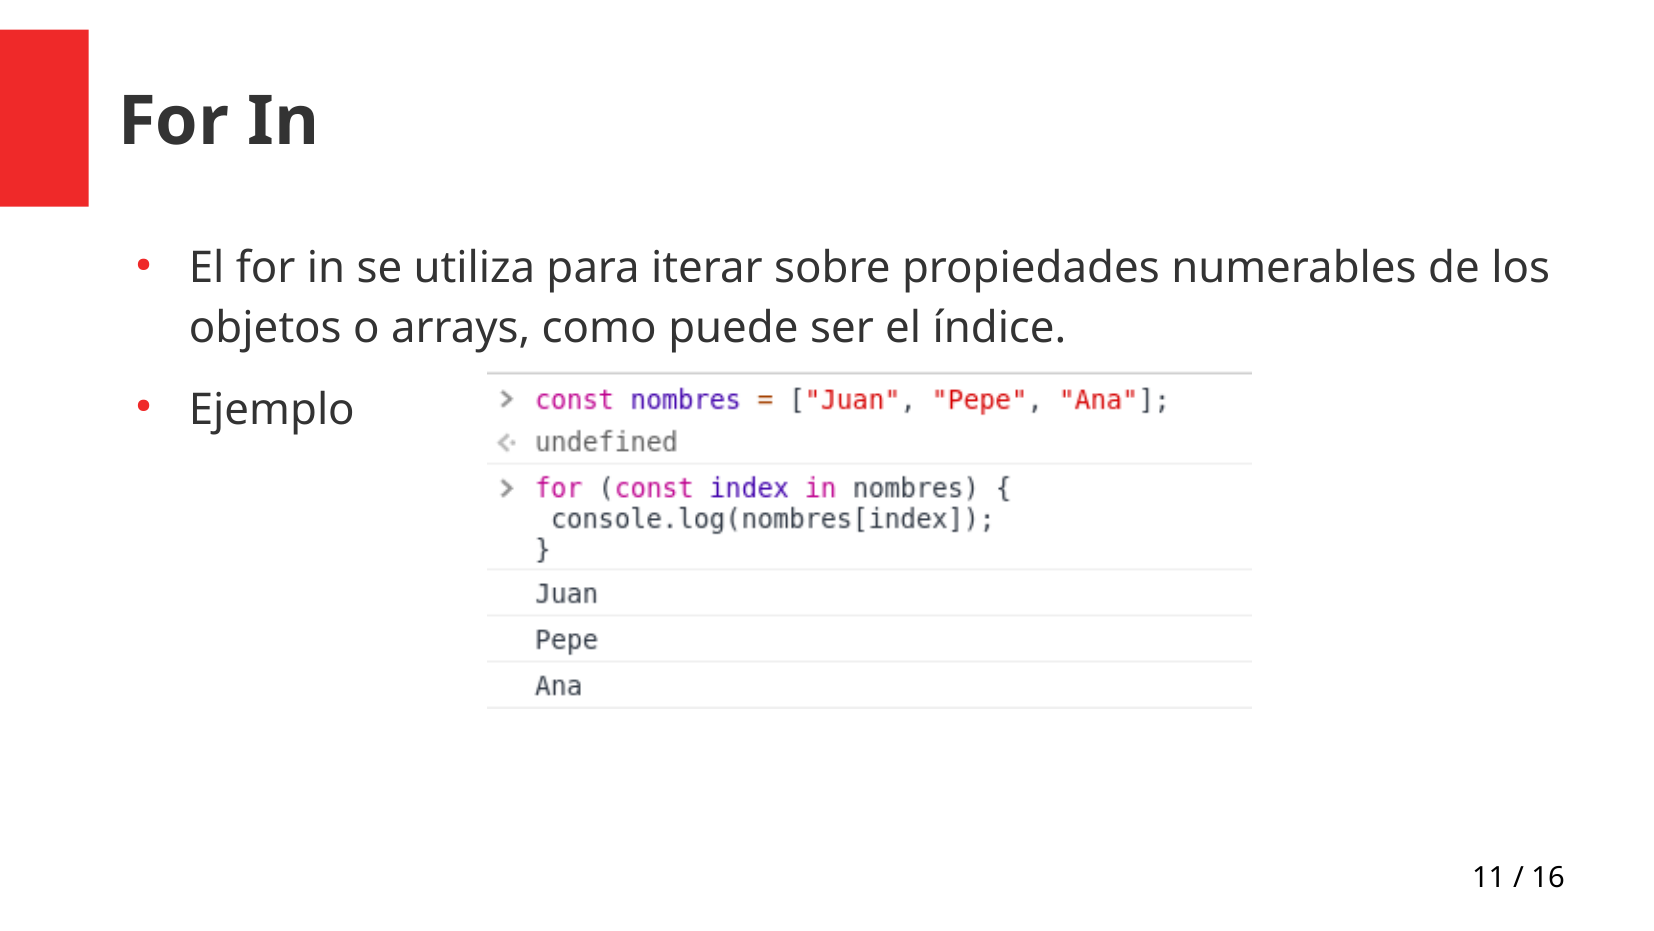

# For In
El for in se utiliza para iterar sobre propiedades numerables de los objetos o arrays, como puede ser el índice.
Ejemplo
11